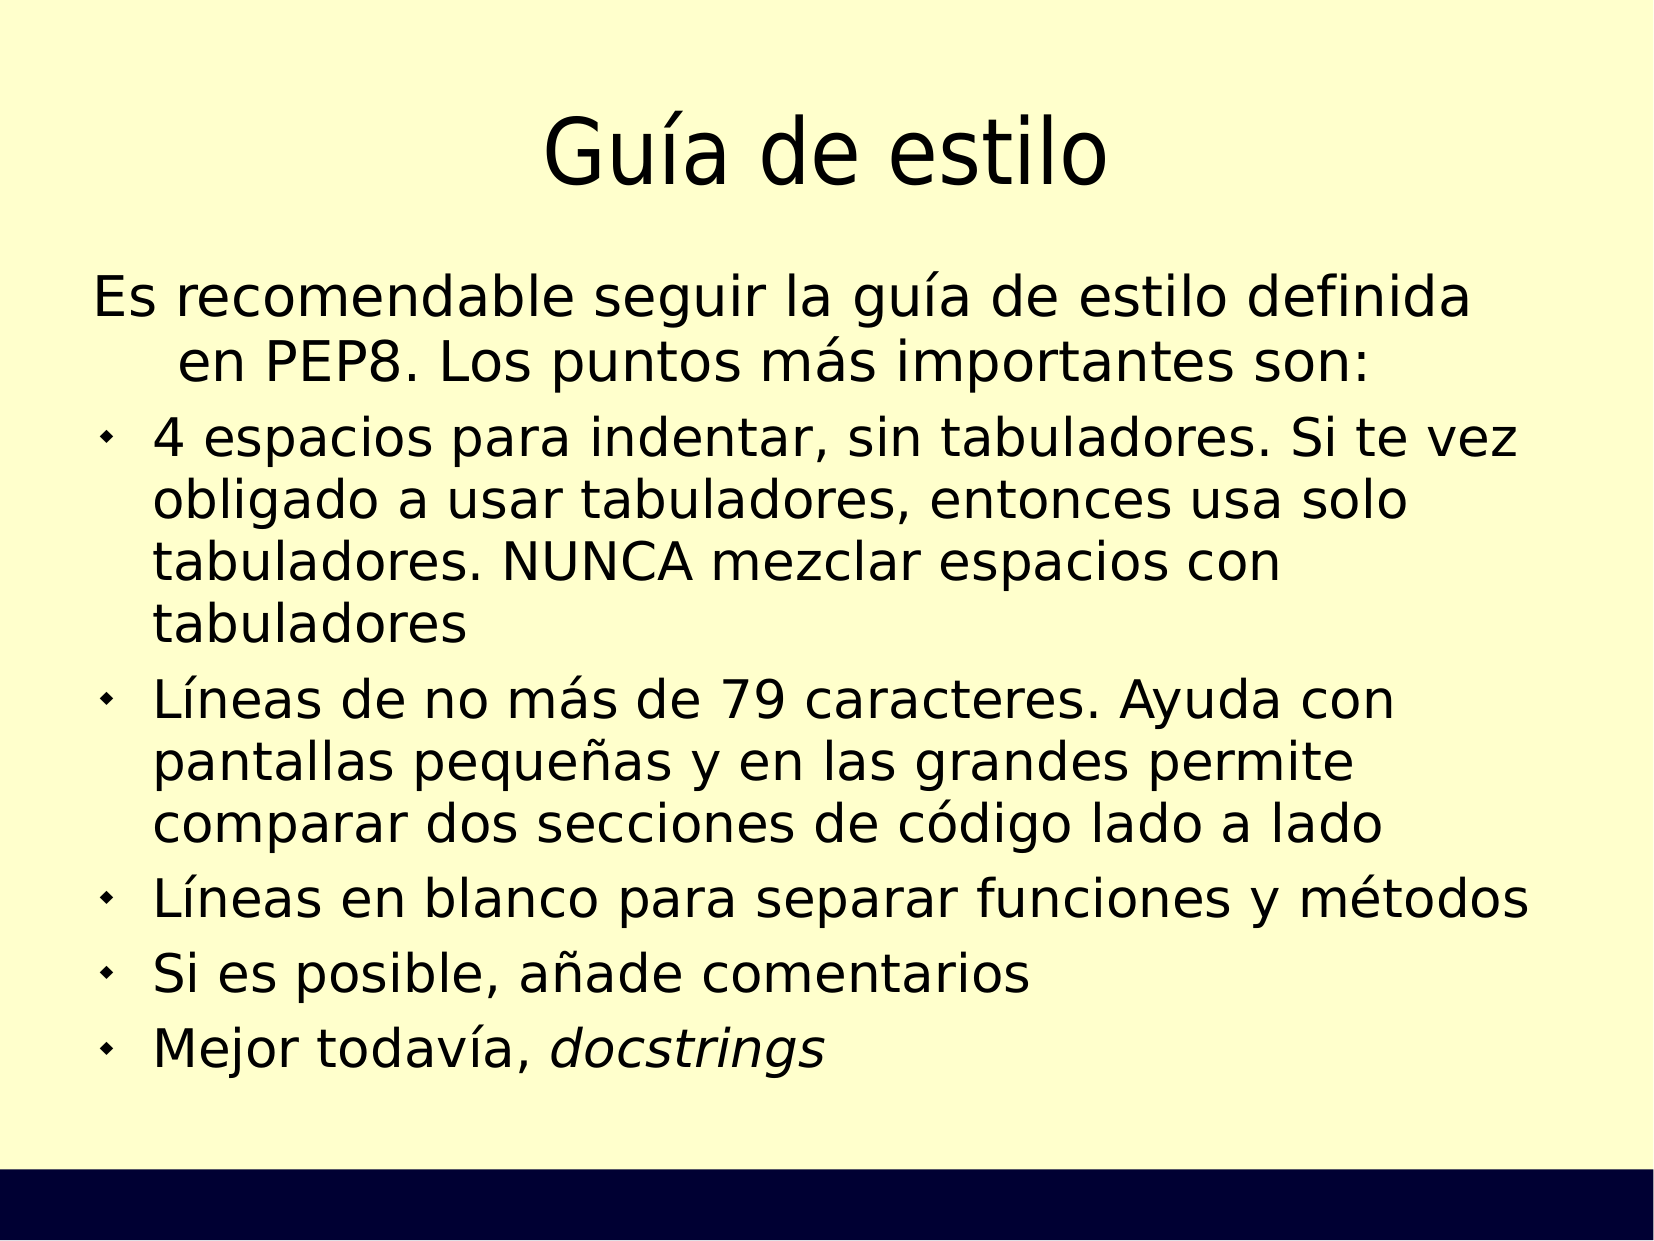

# Guía de estilo
Es recomendable seguir la guía de estilo definida en PEP8. Los puntos más importantes son:
4 espacios para indentar, sin tabuladores. Si te vez obligado a usar tabuladores, entonces usa solo tabuladores. NUNCA mezclar espacios con tabuladores
Líneas de no más de 79 caracteres. Ayuda con pantallas pequeñas y en las grandes permite comparar dos secciones de código lado a lado
Líneas en blanco para separar funciones y métodos
Si es posible, añade comentarios
Mejor todavía, docstrings